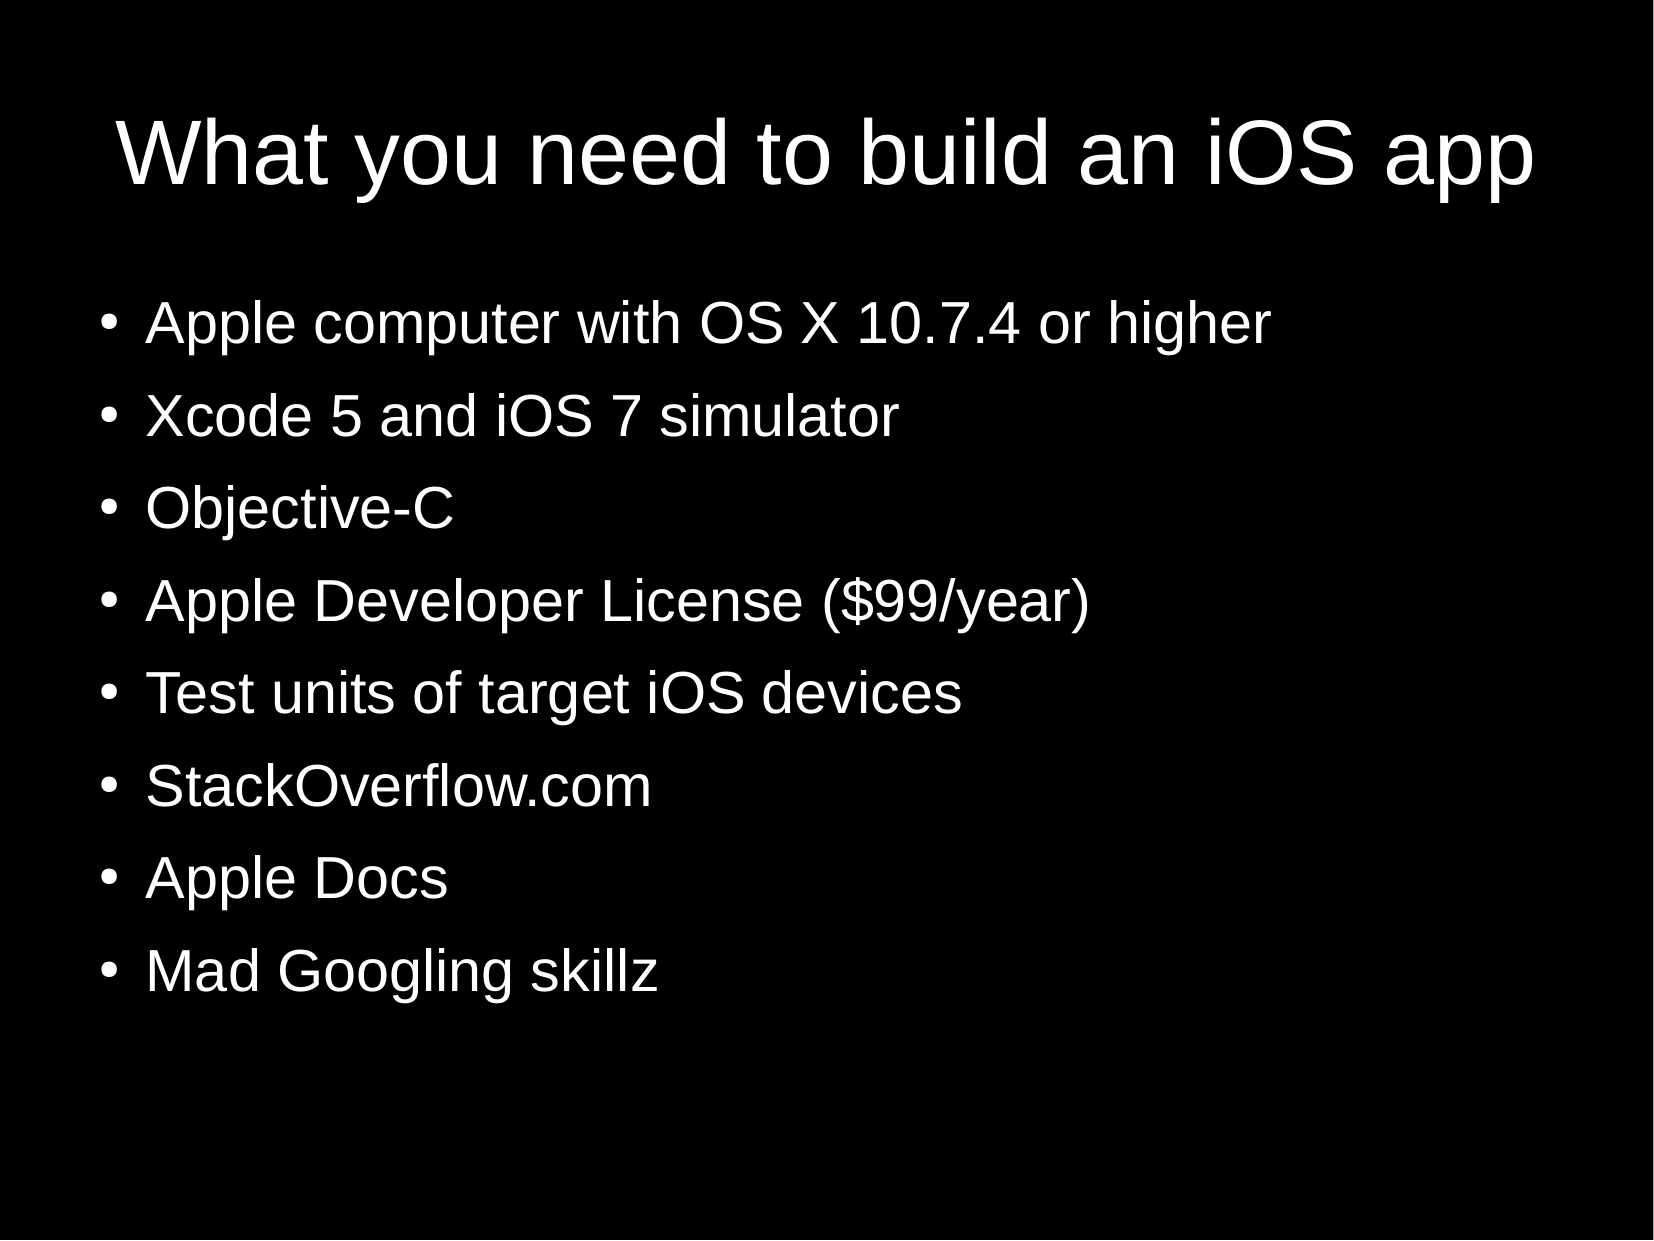

# What you need to build an iOS app
Apple computer with OS X 10.7.4 or higher
Xcode 5 and iOS 7 simulator
Objective-C
Apple Developer License ($99/year)
Test units of target iOS devices
StackOverflow.com
Apple Docs
Mad Googling skillz